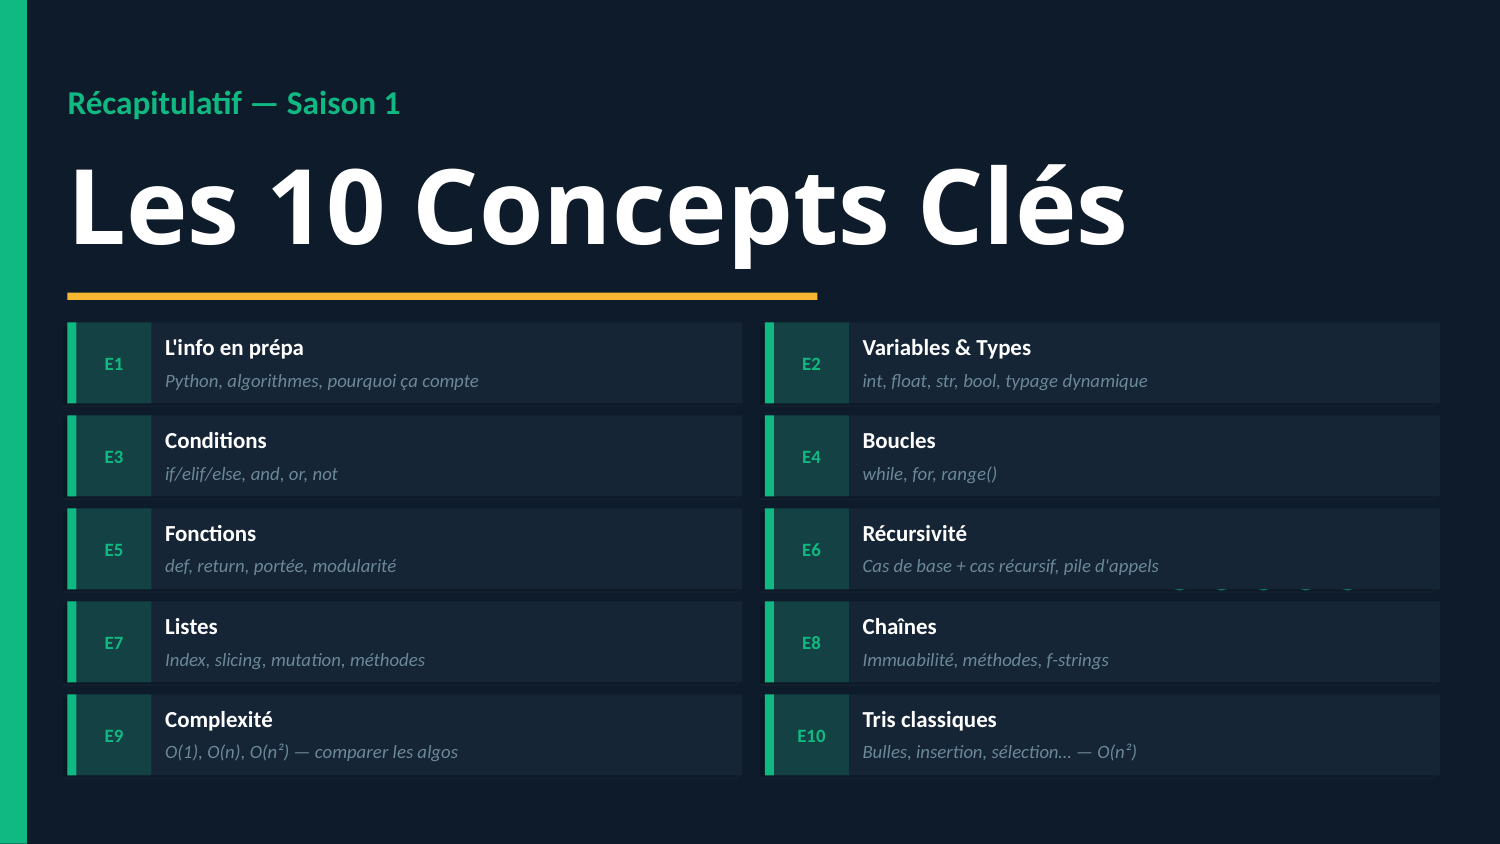

Récapitulatif — Saison 1
Les 10 Concepts Clés
E1
E2
L'info en prépa
Variables & Types
Python, algorithmes, pourquoi ça compte
int, float, str, bool, typage dynamique
E3
E4
Conditions
Boucles
if/elif/else, and, or, not
while, for, range()
E5
E6
Fonctions
Récursivité
def, return, portée, modularité
Cas de base + cas récursif, pile d'appels
E7
E8
Listes
Chaînes
Index, slicing, mutation, méthodes
Immuabilité, méthodes, f-strings
E9
E10
Complexité
Tris classiques
O(1), O(n), O(n²) — comparer les algos
Bulles, insertion, sélection… — O(n²)